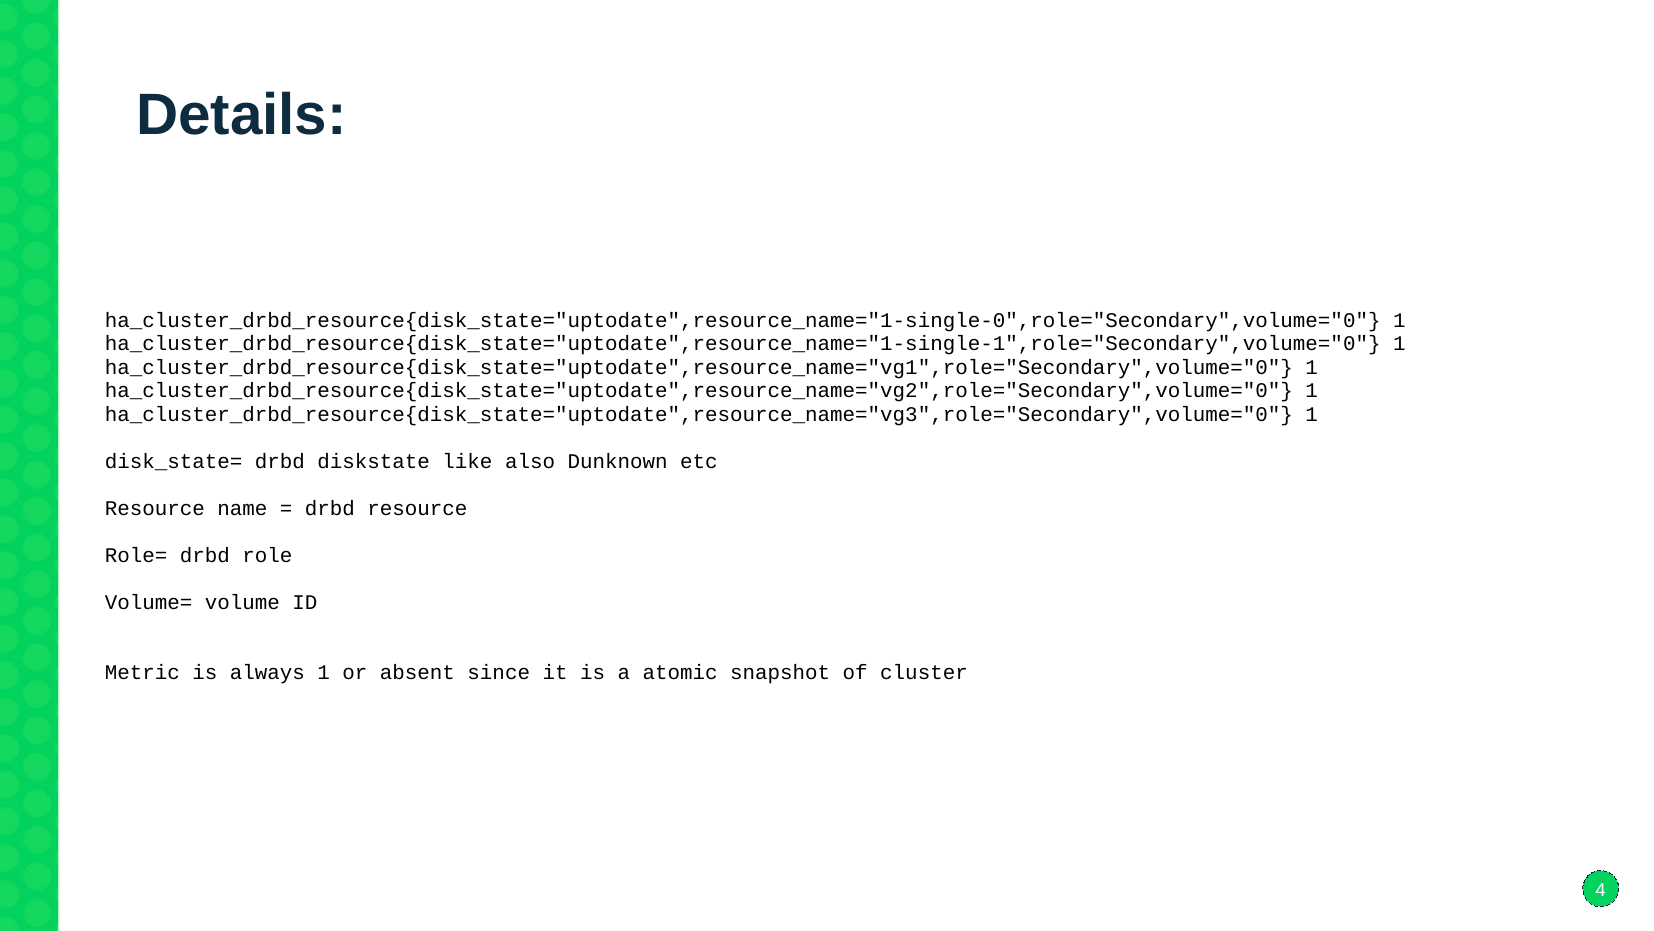

# Details:
ha_cluster_drbd_resource{disk_state="uptodate",resource_name="1-single-0",role="Secondary",volume="0"} 1
ha_cluster_drbd_resource{disk_state="uptodate",resource_name="1-single-1",role="Secondary",volume="0"} 1
ha_cluster_drbd_resource{disk_state="uptodate",resource_name="vg1",role="Secondary",volume="0"} 1
ha_cluster_drbd_resource{disk_state="uptodate",resource_name="vg2",role="Secondary",volume="0"} 1
ha_cluster_drbd_resource{disk_state="uptodate",resource_name="vg3",role="Secondary",volume="0"} 1
disk_state= drbd diskstate like also Dunknown etc
Resource name = drbd resource
Role= drbd role
Volume= volume ID
Metric is always 1 or absent since it is a atomic snapshot of cluster
4